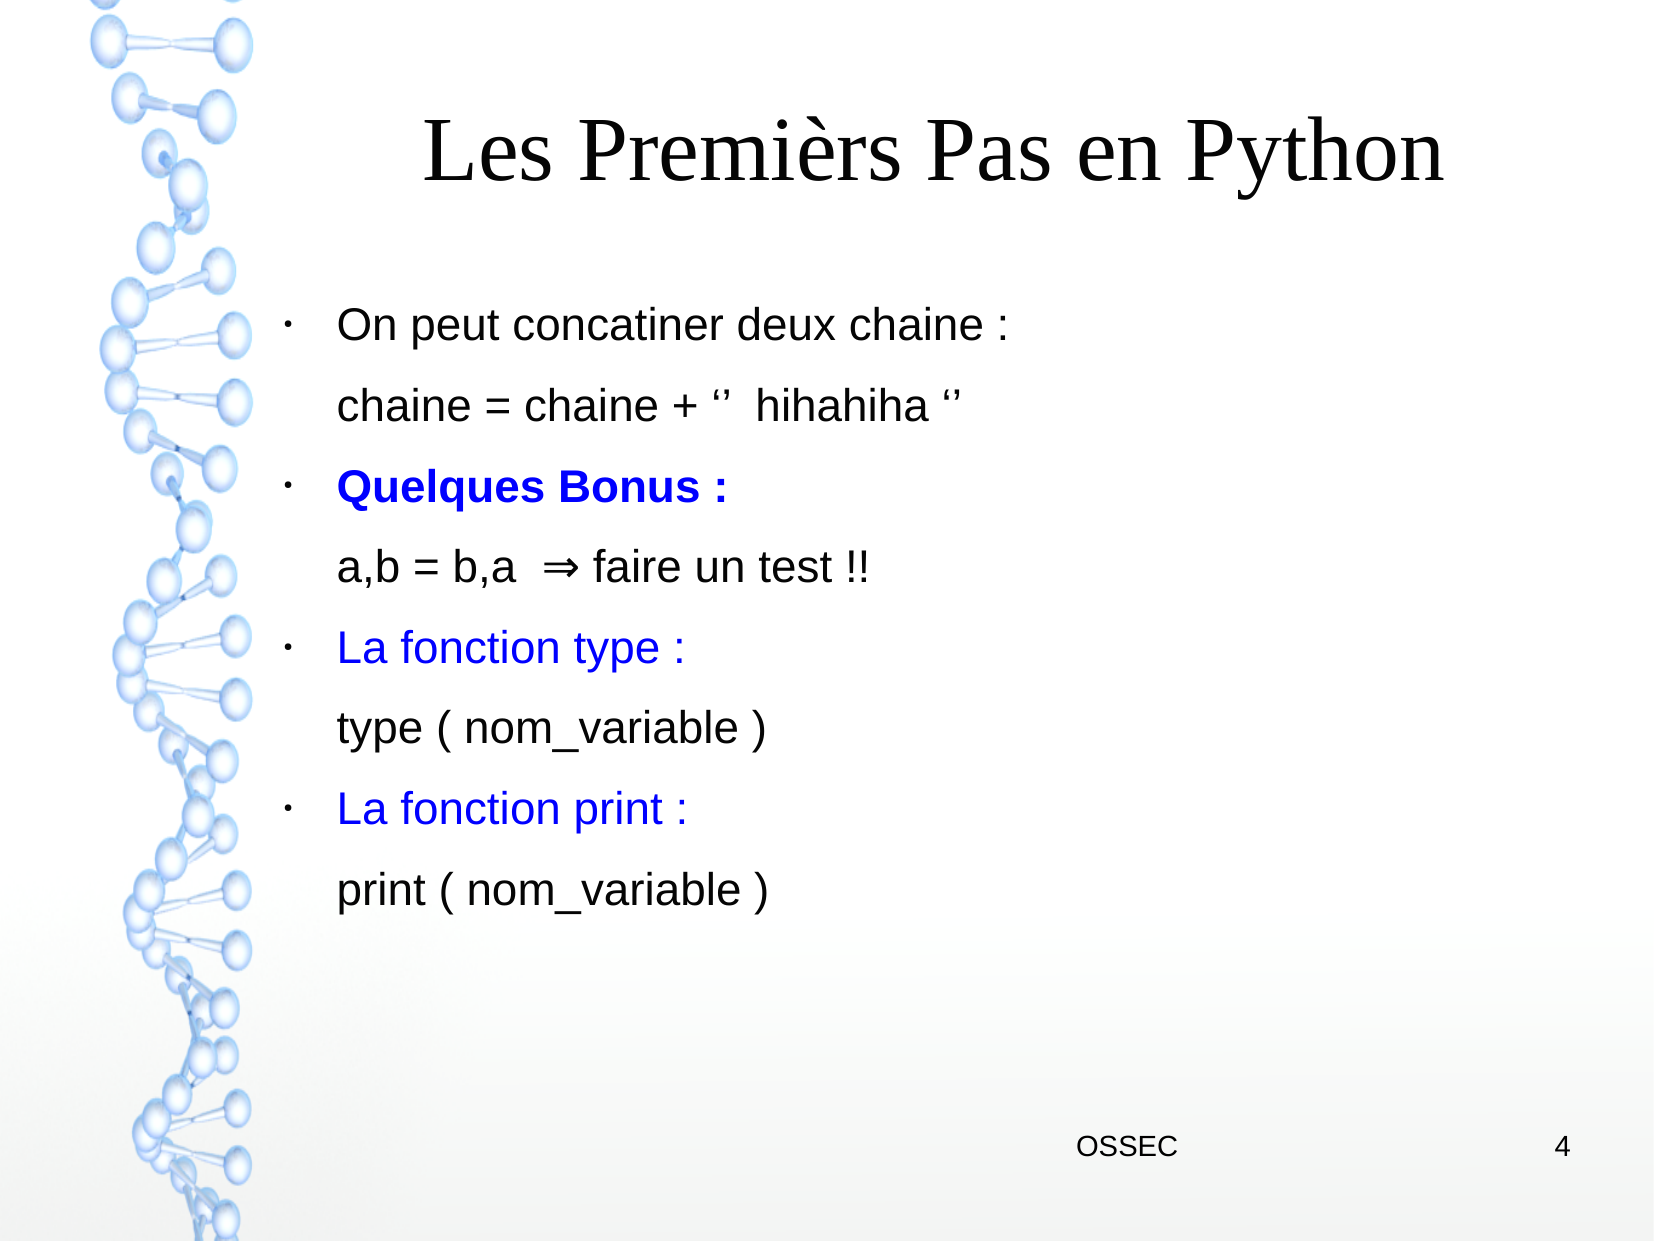

# Les Premièrs Pas en Python
On peut concatiner deux chaine :
chaine = chaine + ‘’ hihahiha ‘’
Quelques Bonus :
a,b = b,a ⇒ faire un test !!
La fonction type :
type ( nom_variable )
La fonction print :
print ( nom_variable )
OSSEC
4